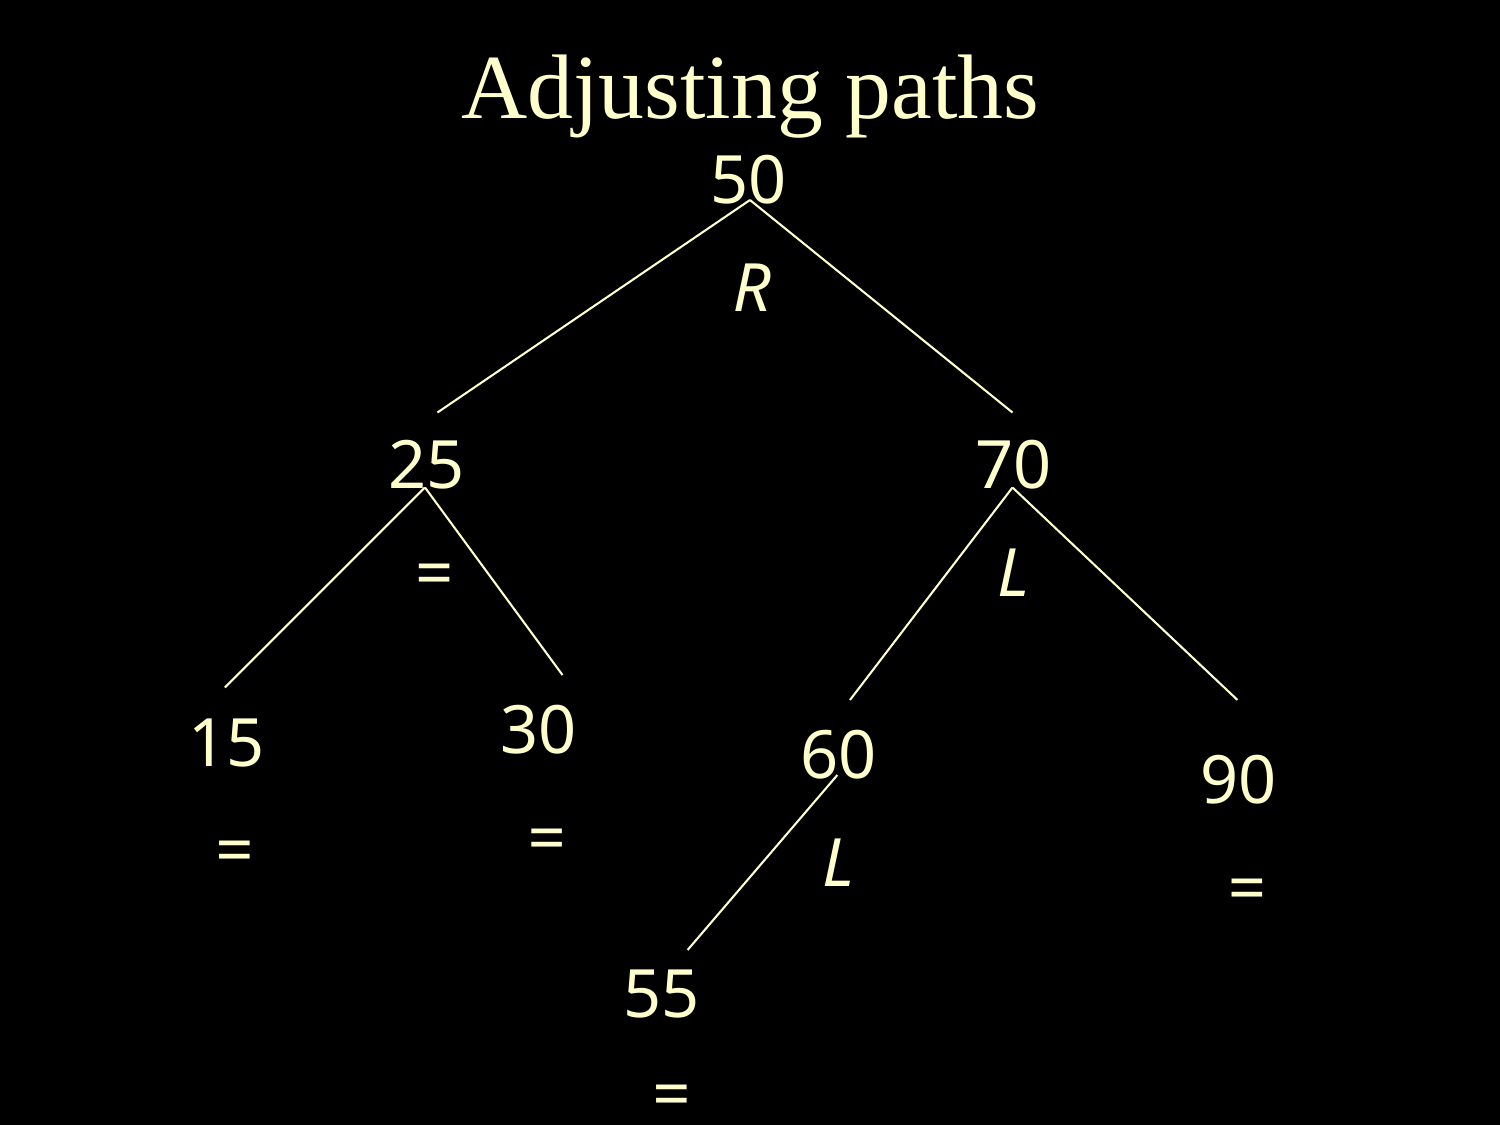

# Adjusting paths
50
R
25
=
70
L
30
=
15
=
60
L
90
=
55
=